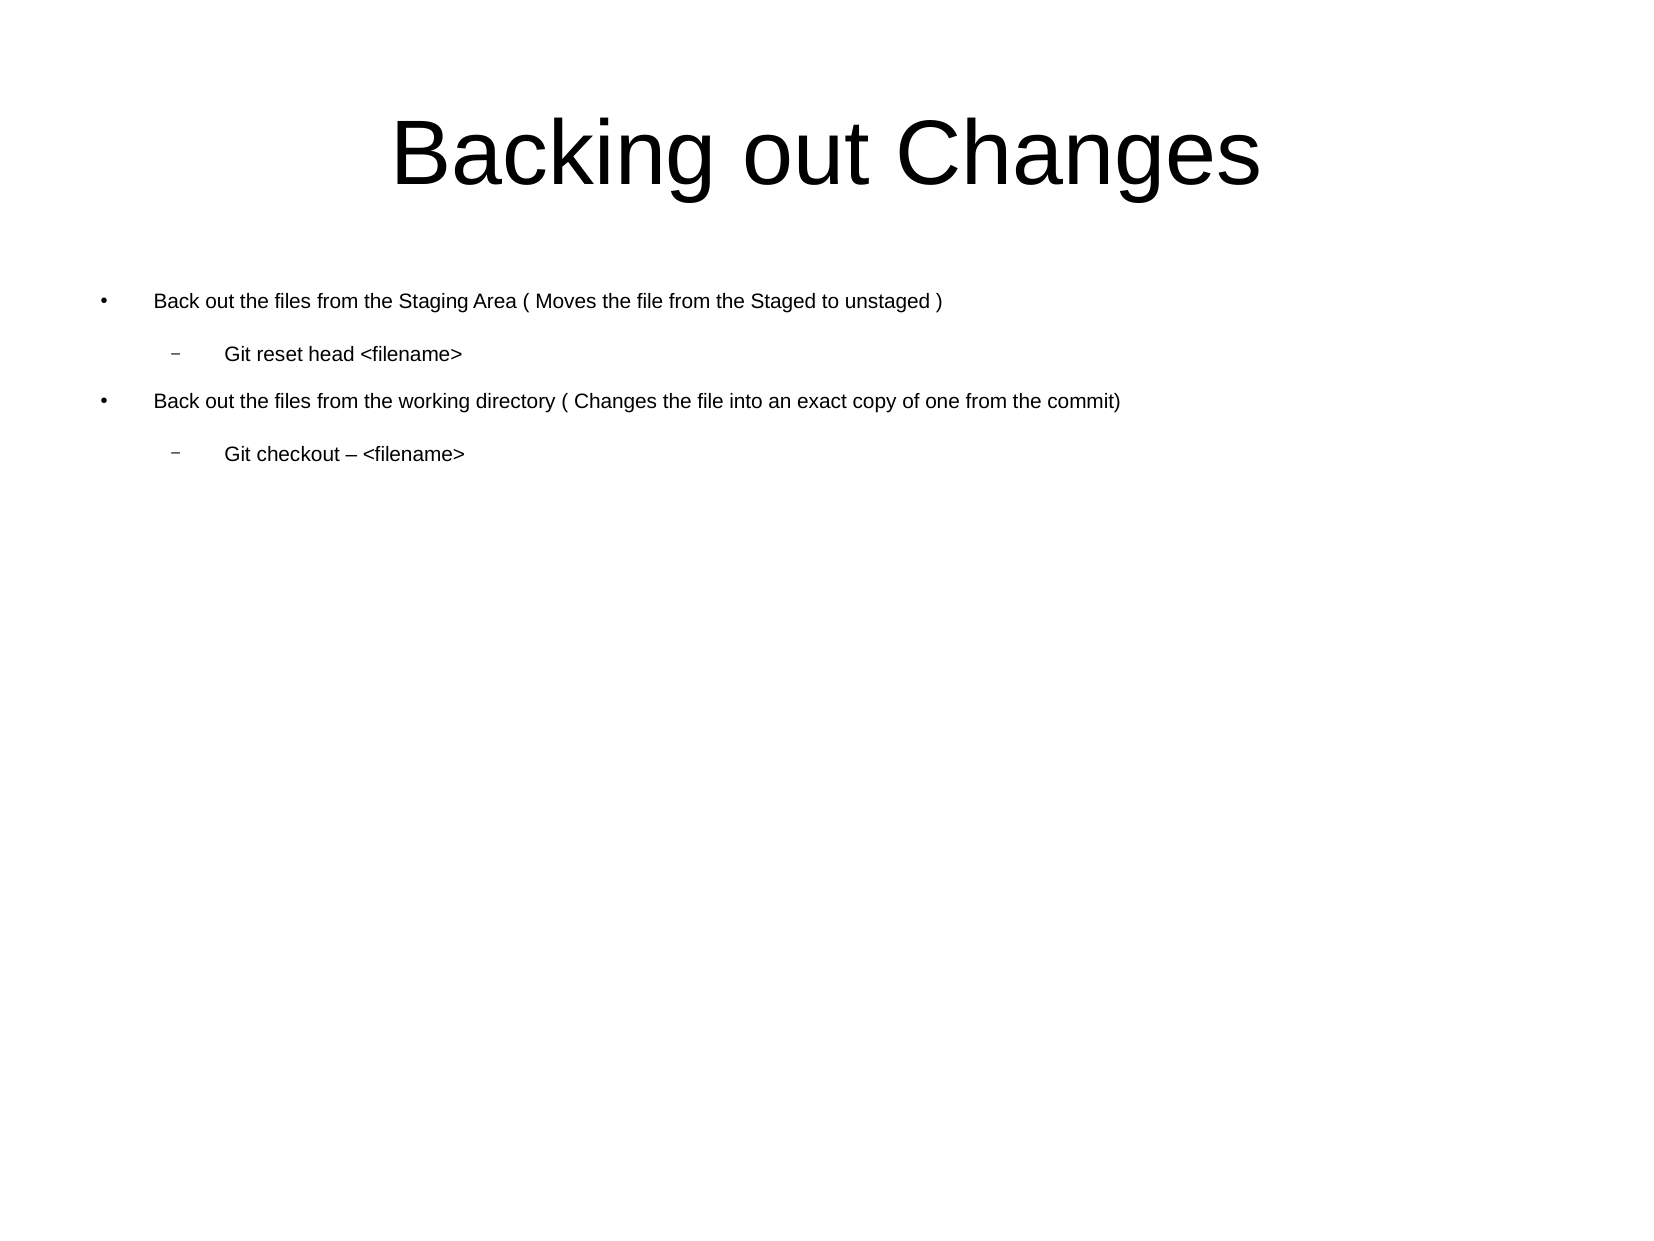

# Backing out Changes
Back out the files from the Staging Area ( Moves the file from the Staged to unstaged )
Git reset head <filename>
Back out the files from the working directory ( Changes the file into an exact copy of one from the commit)
Git checkout – <filename>